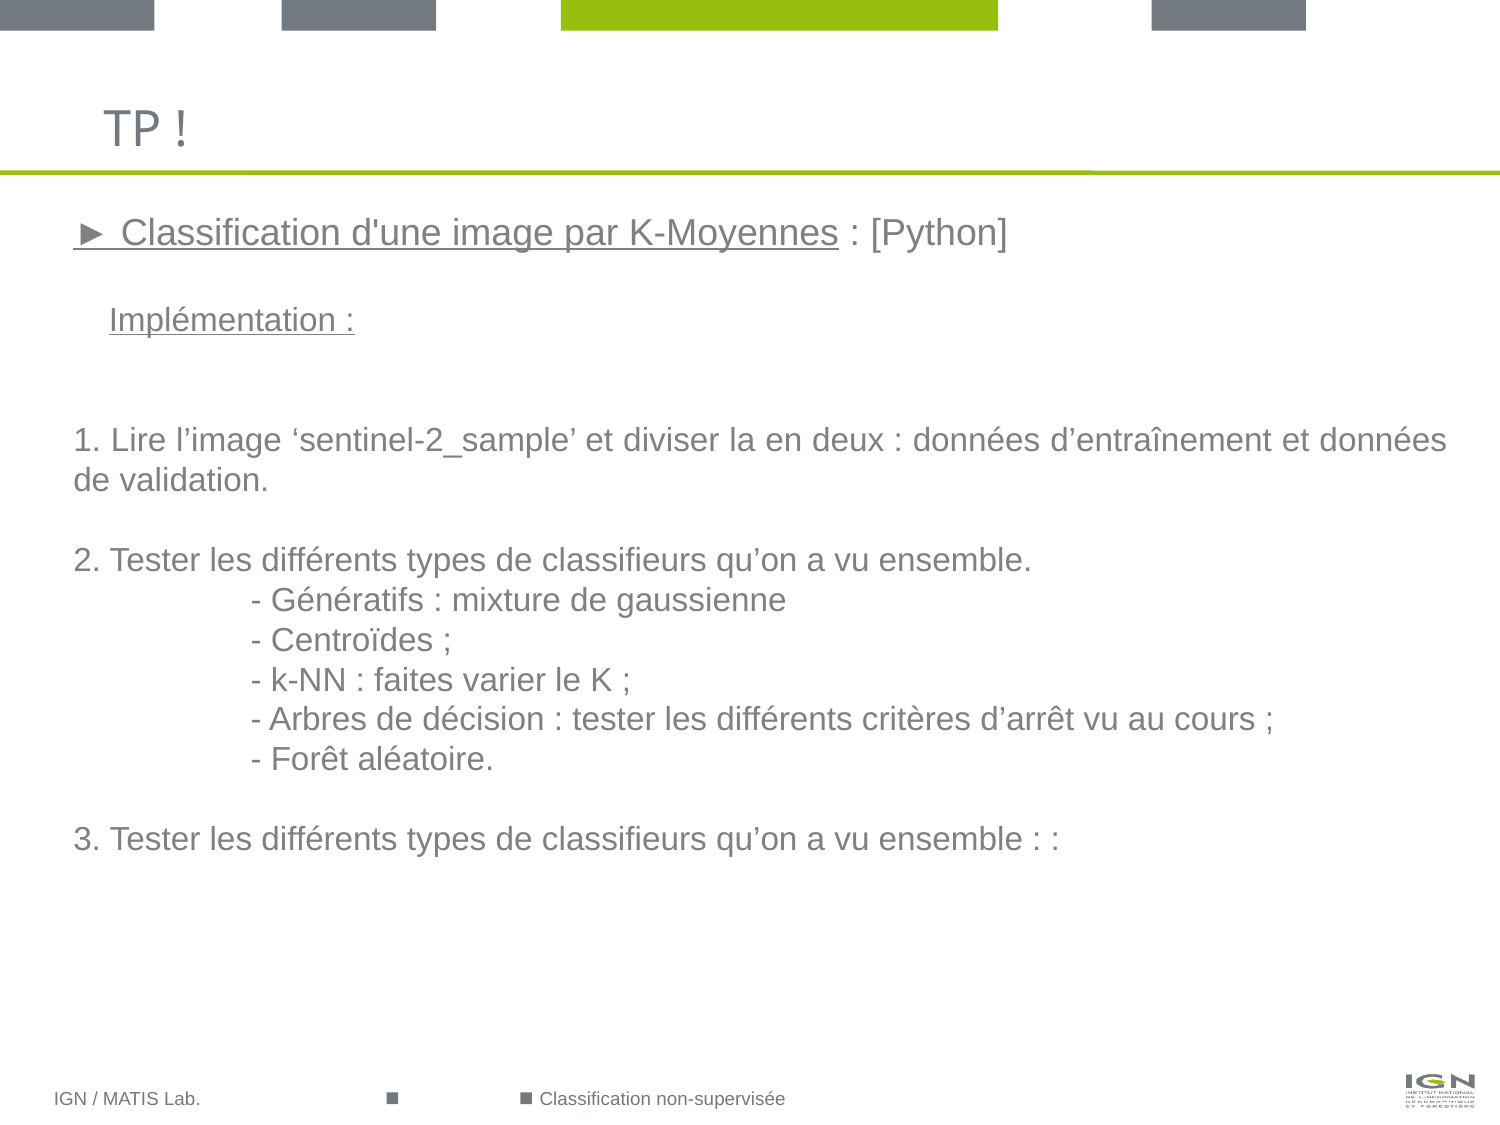

TP !
► Classification d'une image par K-Moyennes : [Python]
Implémentation :
1. Lire l’image ‘sentinel-2_sample’ et diviser la en deux : données d’entraînement et données de validation.
2. Tester les différents types de classifieurs qu’on a vu ensemble.
- Génératifs : mixture de gaussienne
- Centroïdes ;
- k-NN : faites varier le K ;
- Arbres de décision : tester les différents critères d’arrêt vu au cours ;
- Forêt aléatoire.
3. Tester les différents types de classifieurs qu’on a vu ensemble : :
IGN / MATIS Lab.
Classification non-supervisée